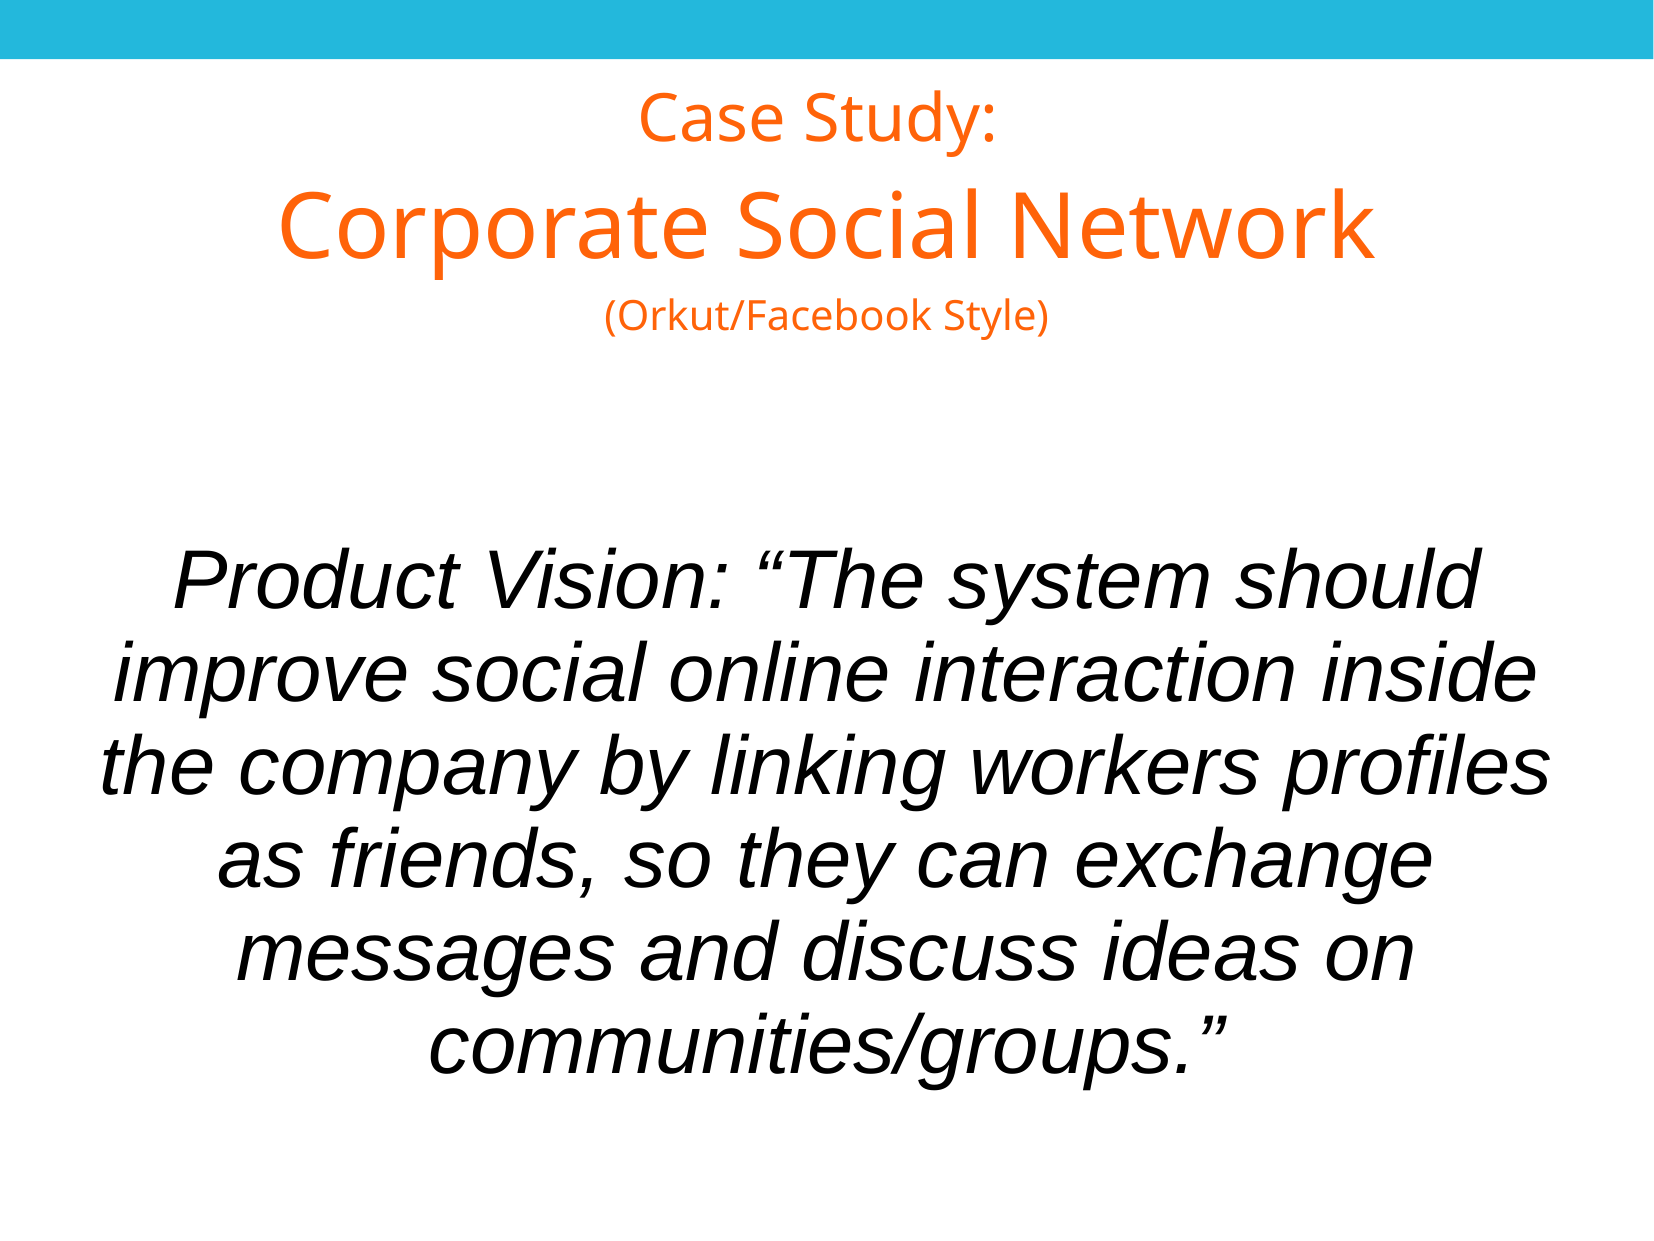

# Case Study: Corporate Social Network (Orkut/Facebook Style)
Product Vision: “The system should improve social online interaction inside the company by linking workers profiles as friends, so they can exchange messages and discuss ideas on communities/groups.”